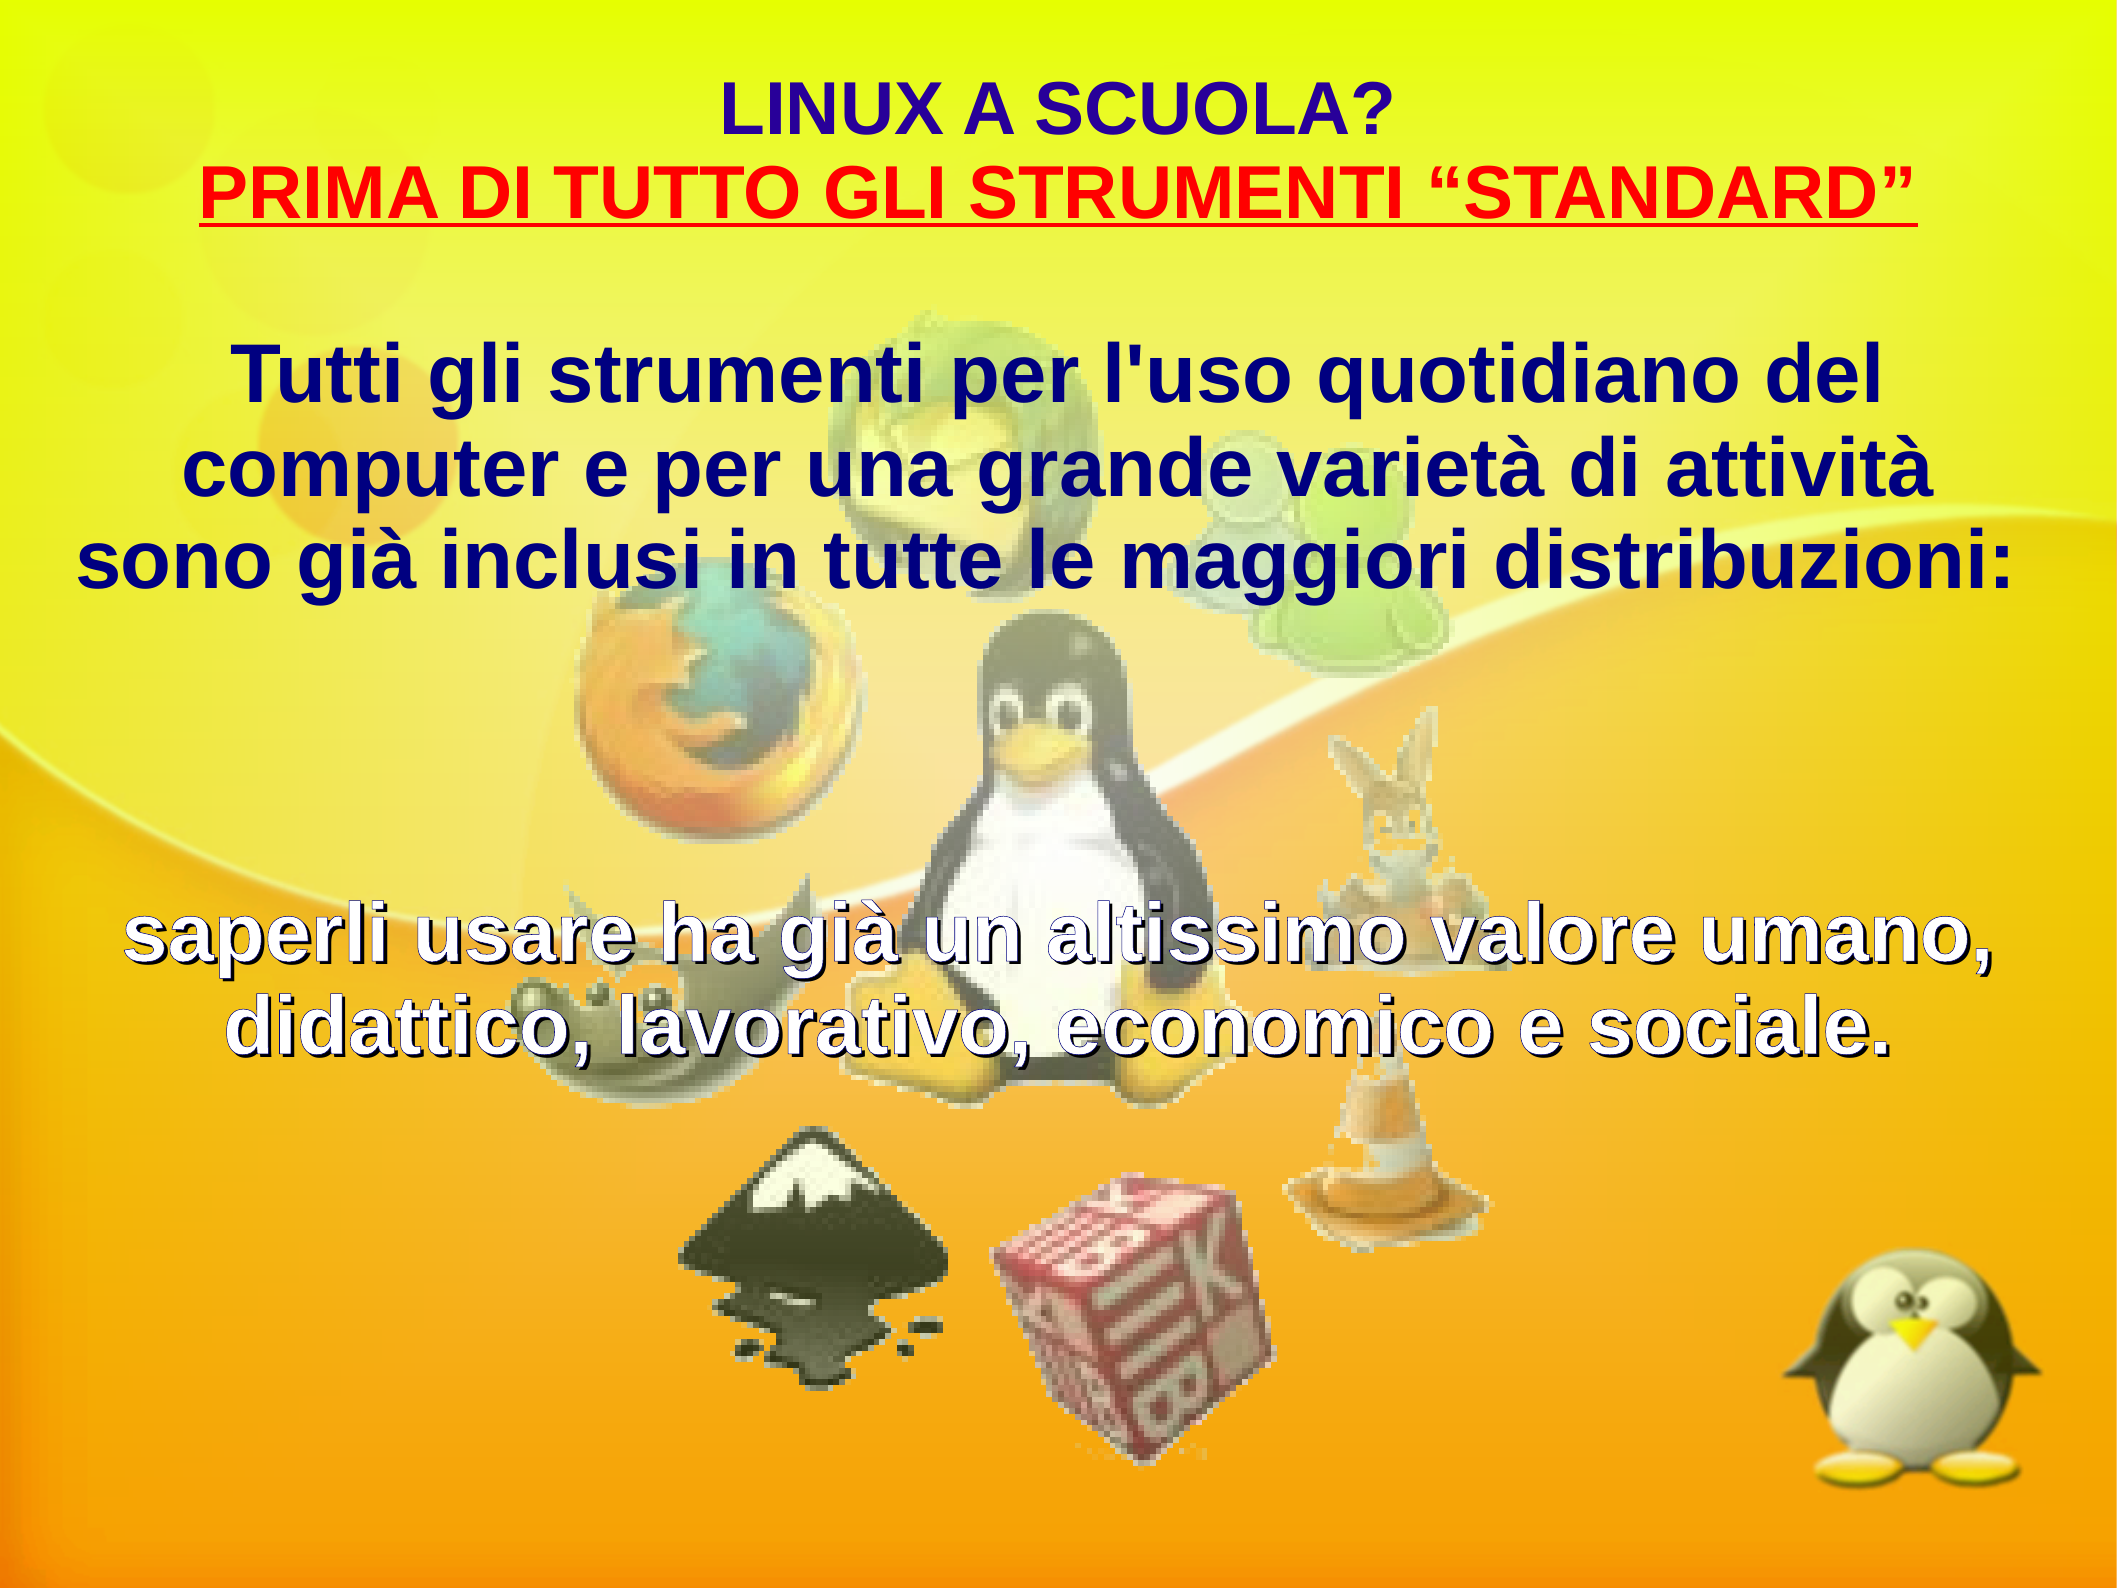

LINUX A SCUOLA?
PRIMA DI TUTTO GLI STRUMENTI “STANDARD”
Tutti gli strumenti per l'uso quotidiano del computer e per una grande varietà di attività sono già inclusi in tutte le maggiori distribuzioni:
saperli usare ha già un altissimo valore umano, didattico, lavorativo, economico e sociale.